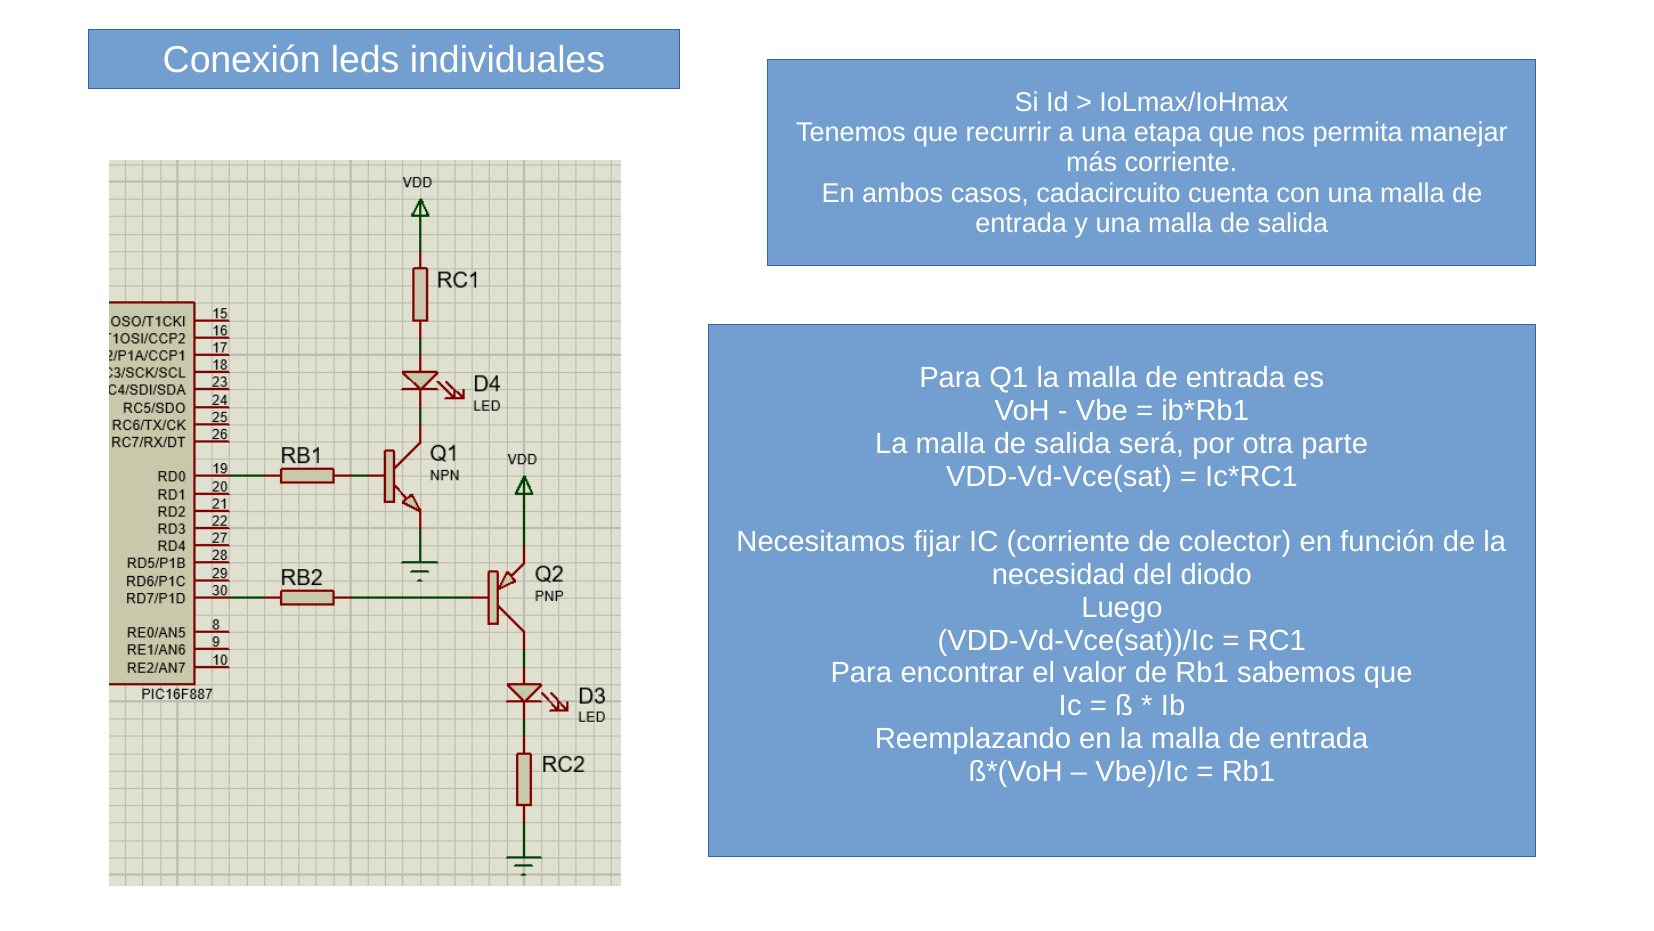

Conexión leds individuales
Si Id > IoLmax/IoHmax
Tenemos que recurrir a una etapa que nos permita manejar más corriente.
En ambos casos, cadacircuito cuenta con una malla de entrada y una malla de salida
Para Q1 la malla de entrada es
VoH - Vbe = ib*Rb1
La malla de salida será, por otra parte
VDD-Vd-Vce(sat) = Ic*RC1
Necesitamos fijar IC (corriente de colector) en función de la necesidad del diodo
Luego
(VDD-Vd-Vce(sat))/Ic = RC1
Para encontrar el valor de Rb1 sabemos que
Ic = ß * Ib
Reemplazando en la malla de entrada
ß*(VoH – Vbe)/Ic = Rb1